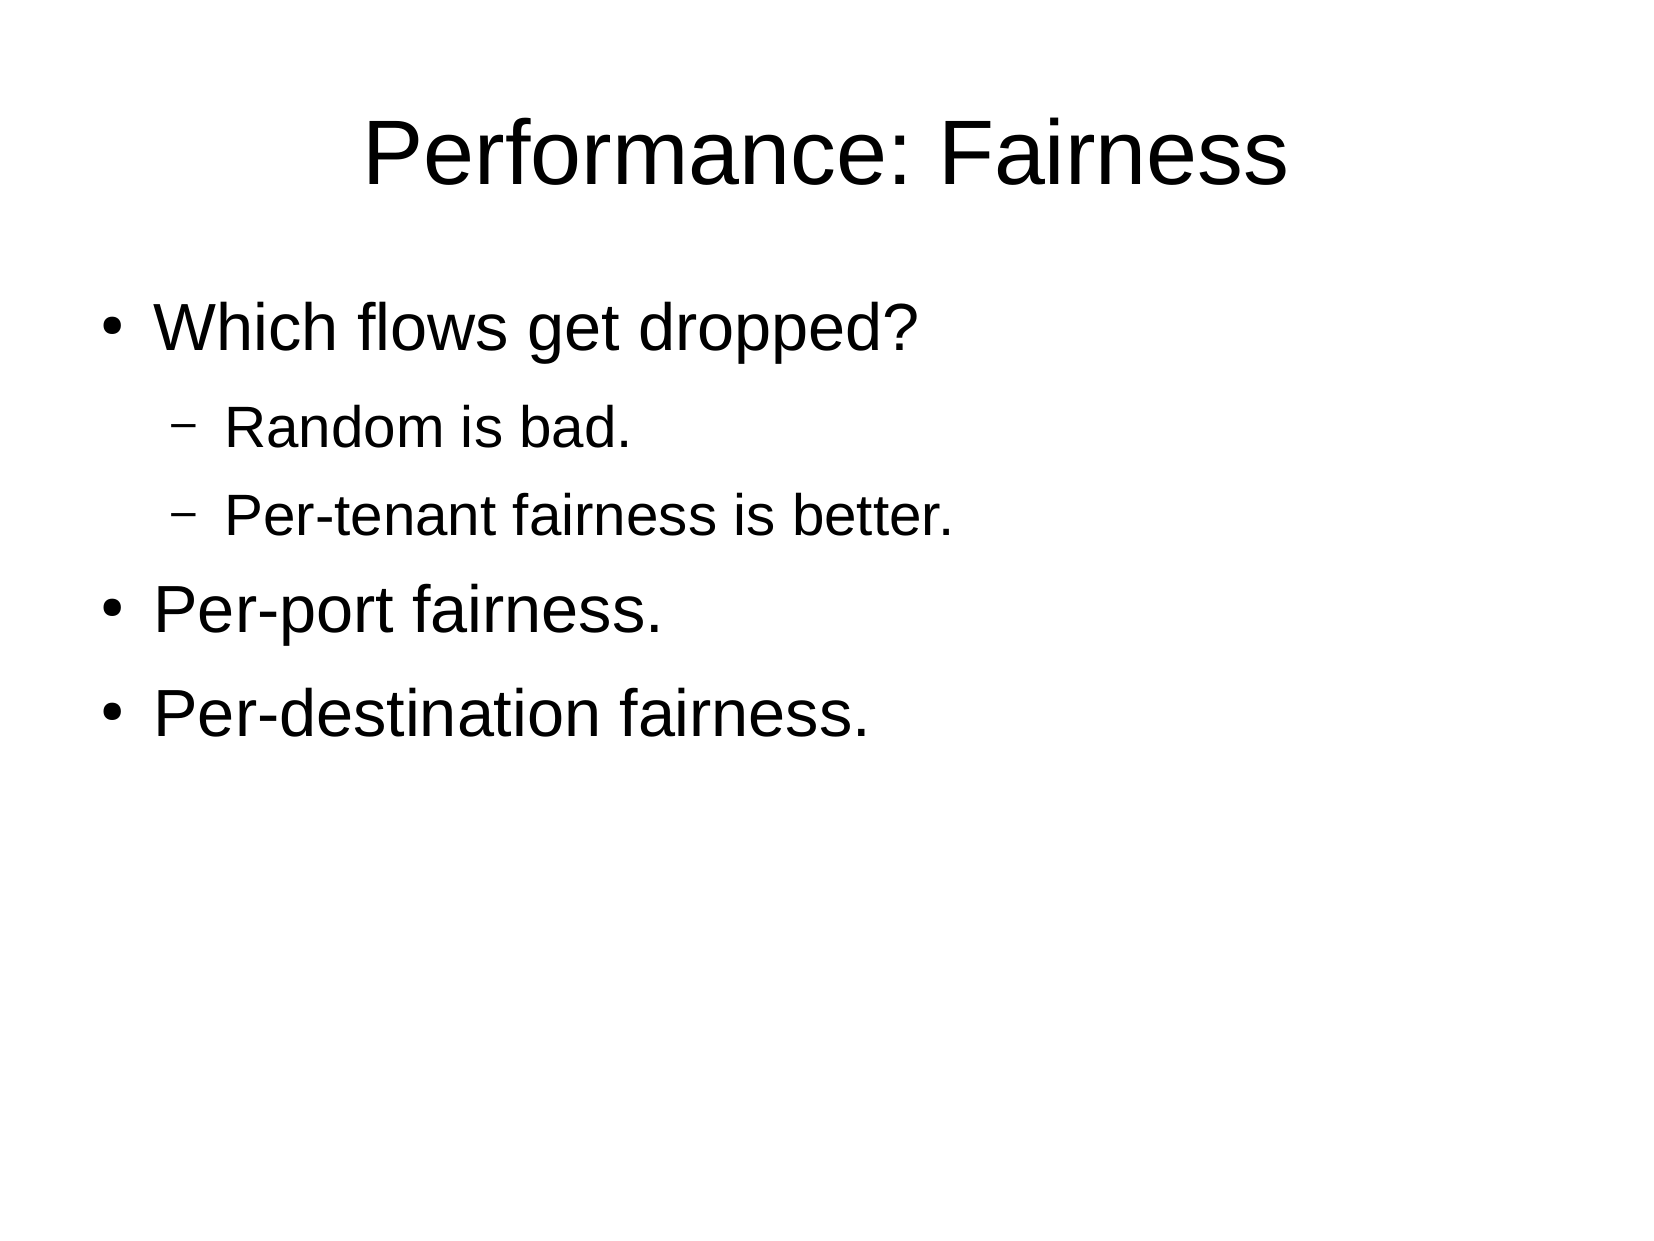

# Performance: Fairness
Which flows get dropped?
Random is bad.
Per-tenant fairness is better.
Per-port fairness.
Per-destination fairness.